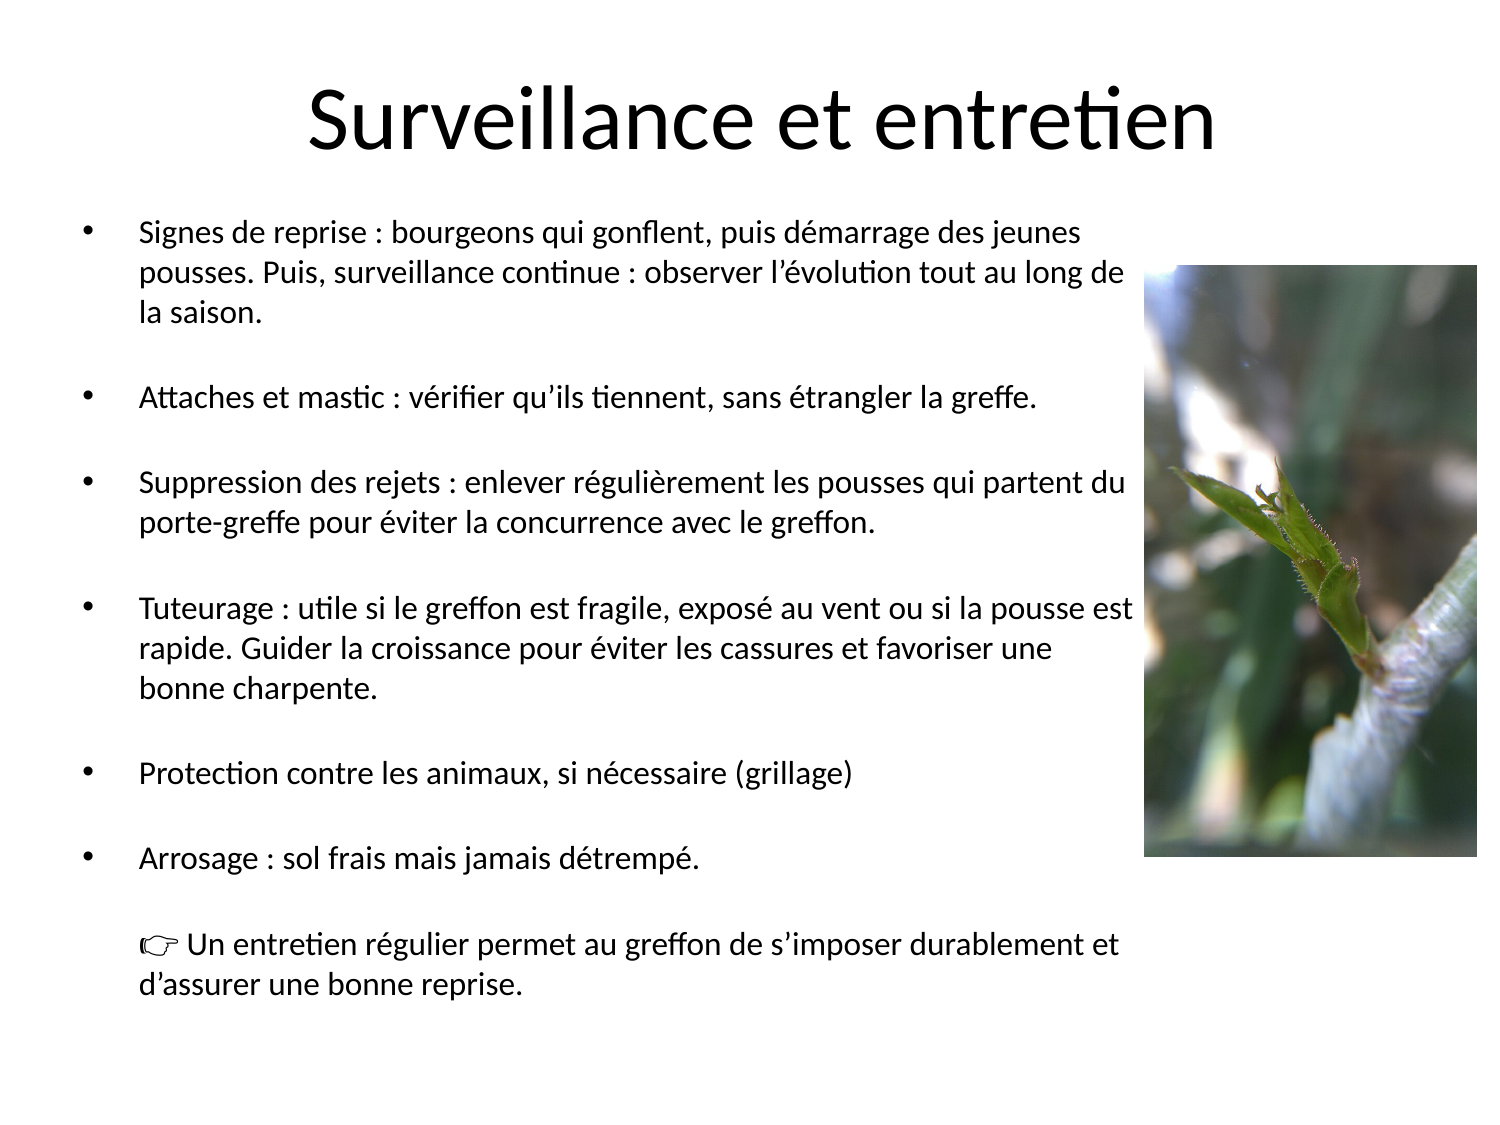

# Surveillance et entretien
Signes de reprise : bourgeons qui gonflent, puis démarrage des jeunes pousses. Puis, surveillance continue : observer l’évolution tout au long de la saison.
Attaches et mastic : vérifier qu’ils tiennent, sans étrangler la greffe.
Suppression des rejets : enlever régulièrement les pousses qui partent du porte-greffe pour éviter la concurrence avec le greffon.
Tuteurage : utile si le greffon est fragile, exposé au vent ou si la pousse est rapide. Guider la croissance pour éviter les cassures et favoriser une bonne charpente.
Protection contre les animaux, si nécessaire (grillage)
Arrosage : sol frais mais jamais détrempé.
👉 Un entretien régulier permet au greffon de s’imposer durablement et d’assurer une bonne reprise.